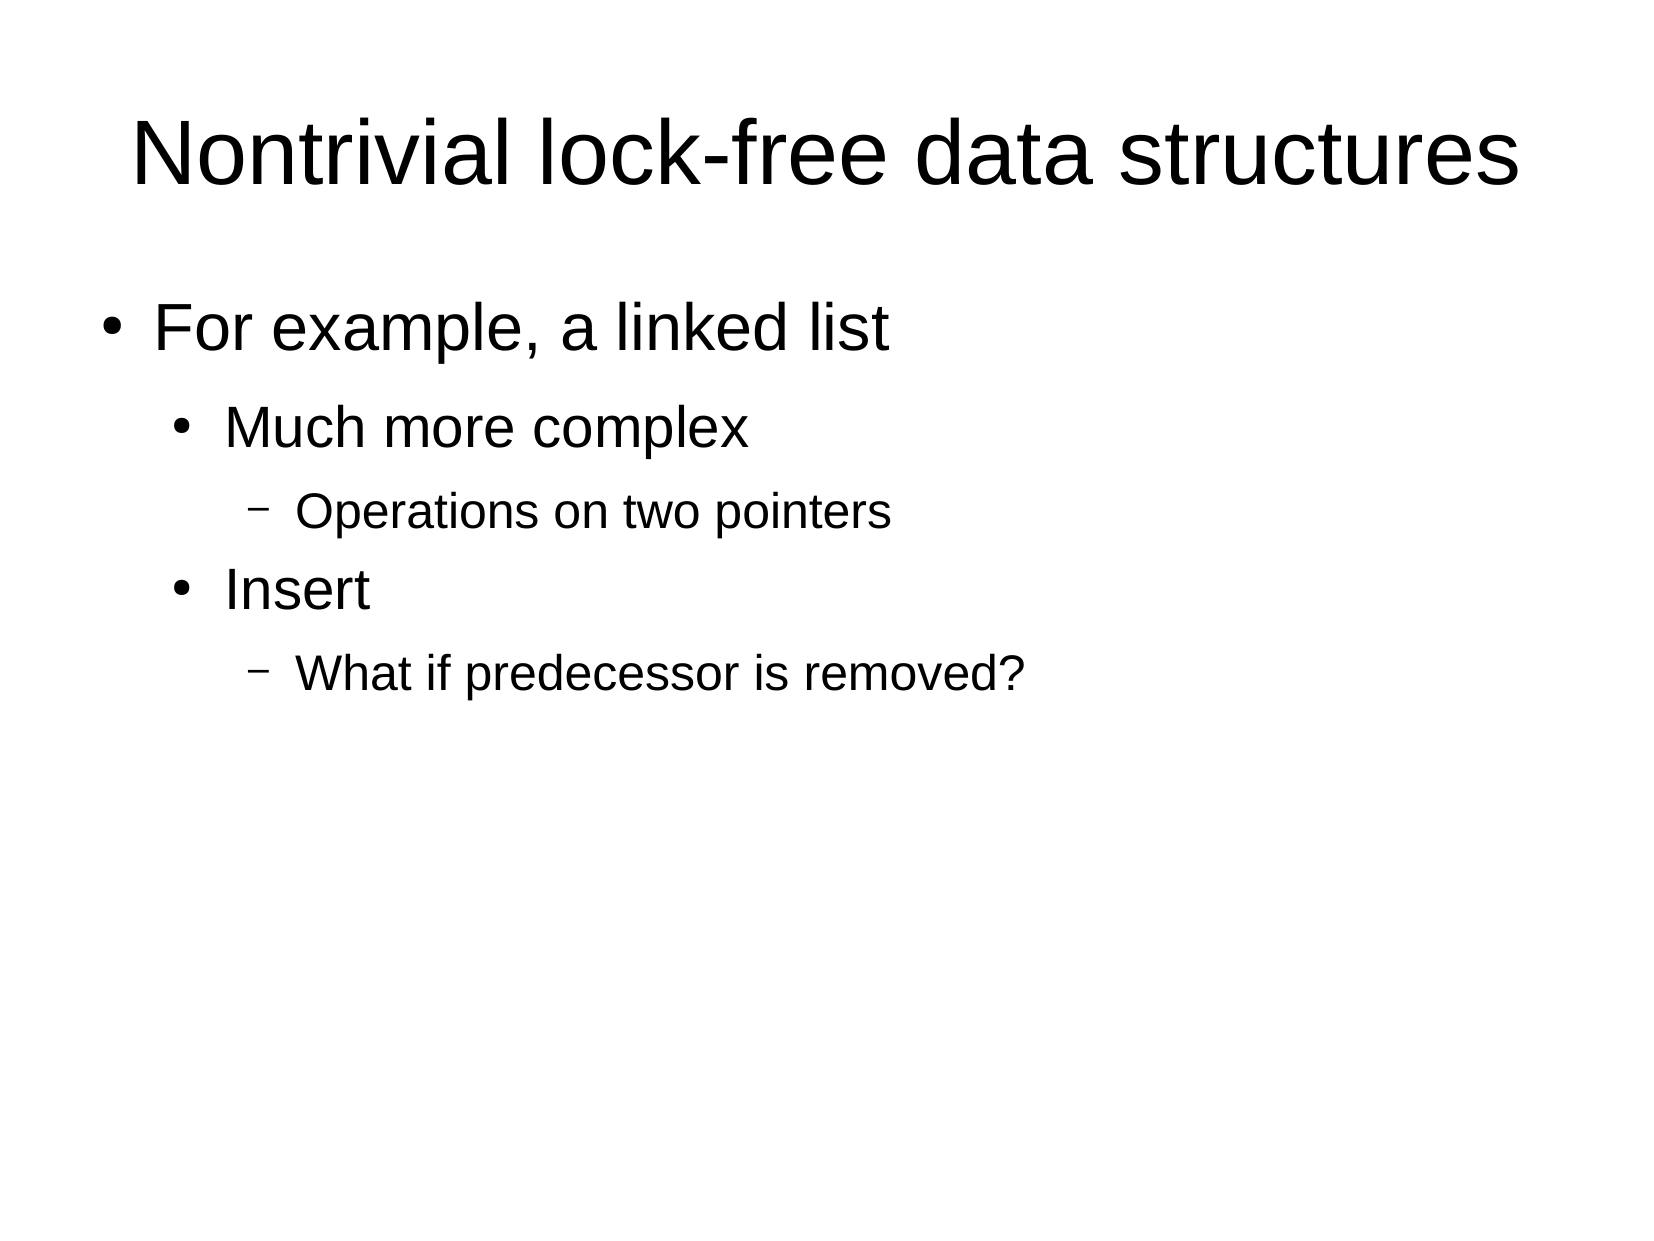

# Nontrivial lock-free data structures
For example, a linked list
Much more complex
Operations on two pointers
Insert
What if predecessor is removed?